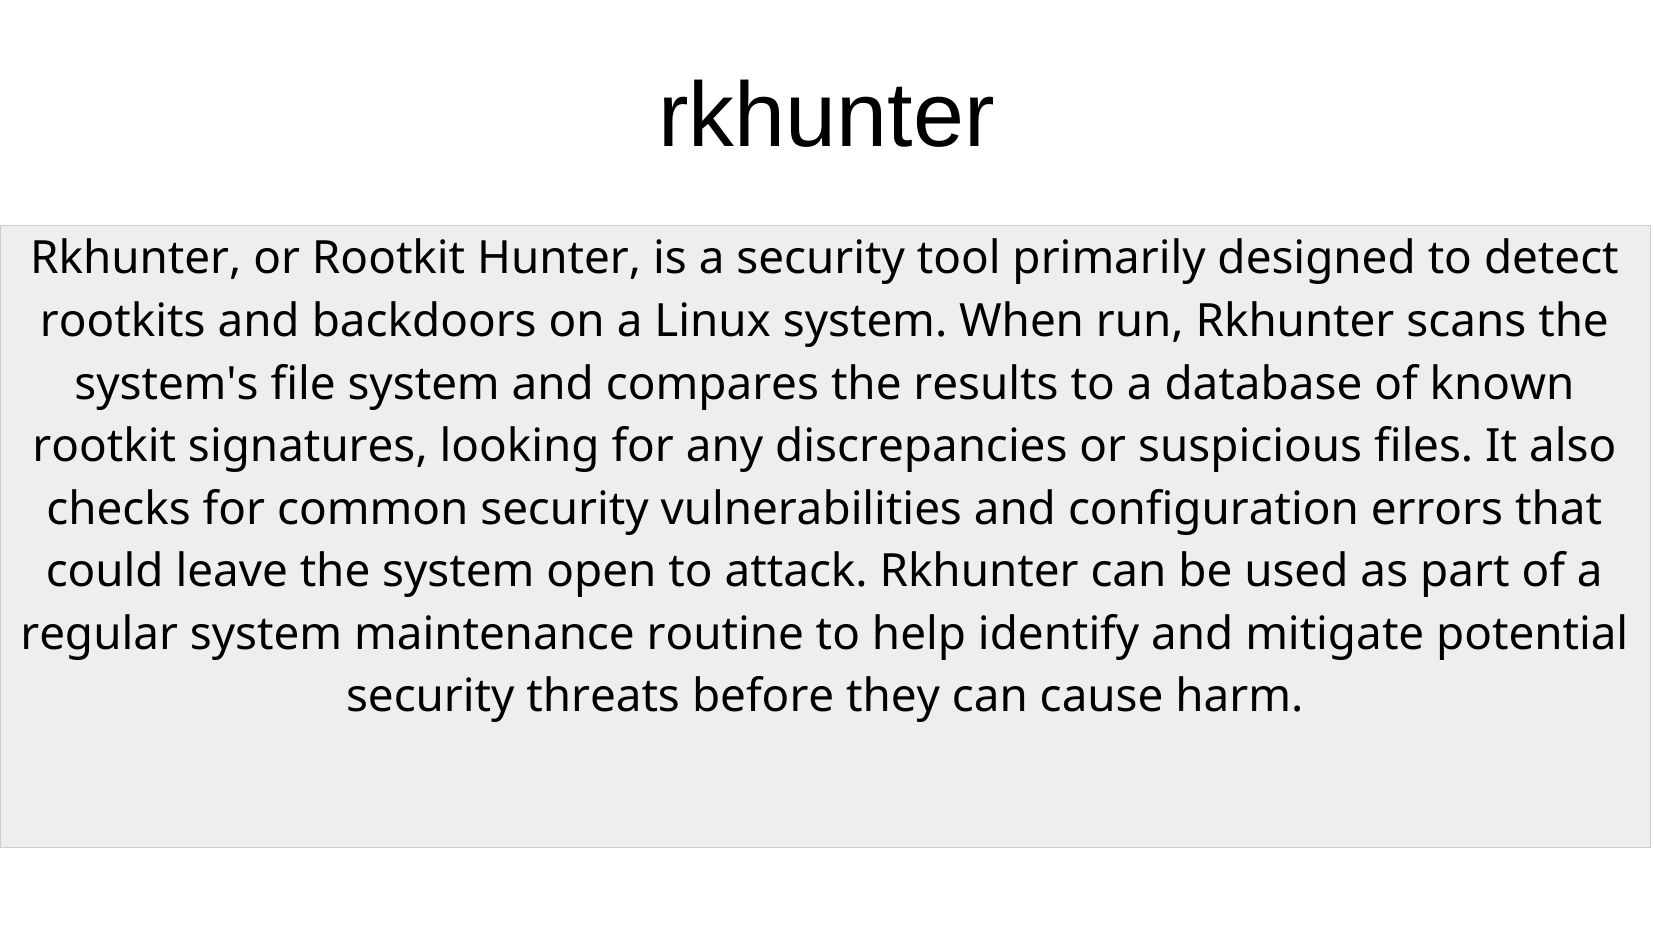

# rkhunter
Rkhunter, or Rootkit Hunter, is a security tool primarily designed to detect rootkits and backdoors on a Linux system. When run, Rkhunter scans the system's file system and compares the results to a database of known rootkit signatures, looking for any discrepancies or suspicious files. It also checks for common security vulnerabilities and configuration errors that could leave the system open to attack. Rkhunter can be used as part of a regular system maintenance routine to help identify and mitigate potential security threats before they can cause harm.